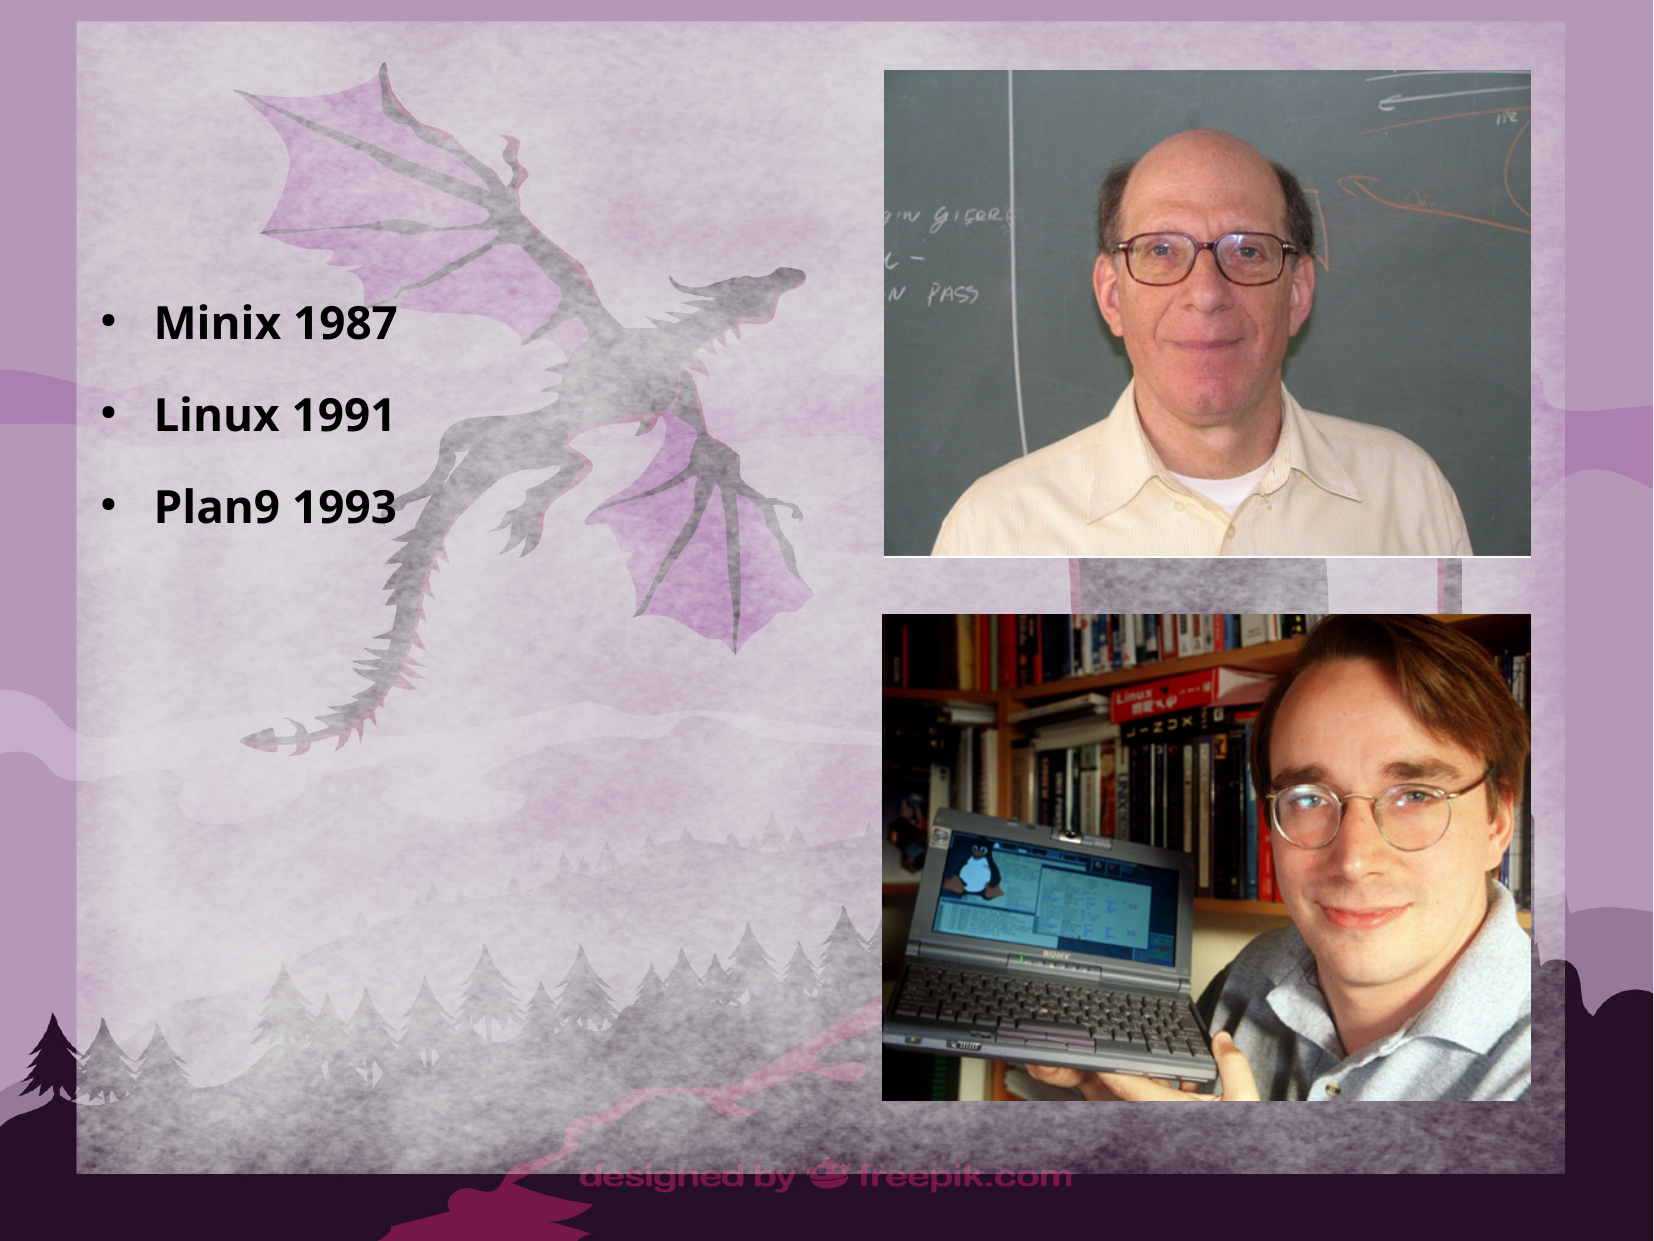

# Minix 1987
Linux 1991
Plan9 1993